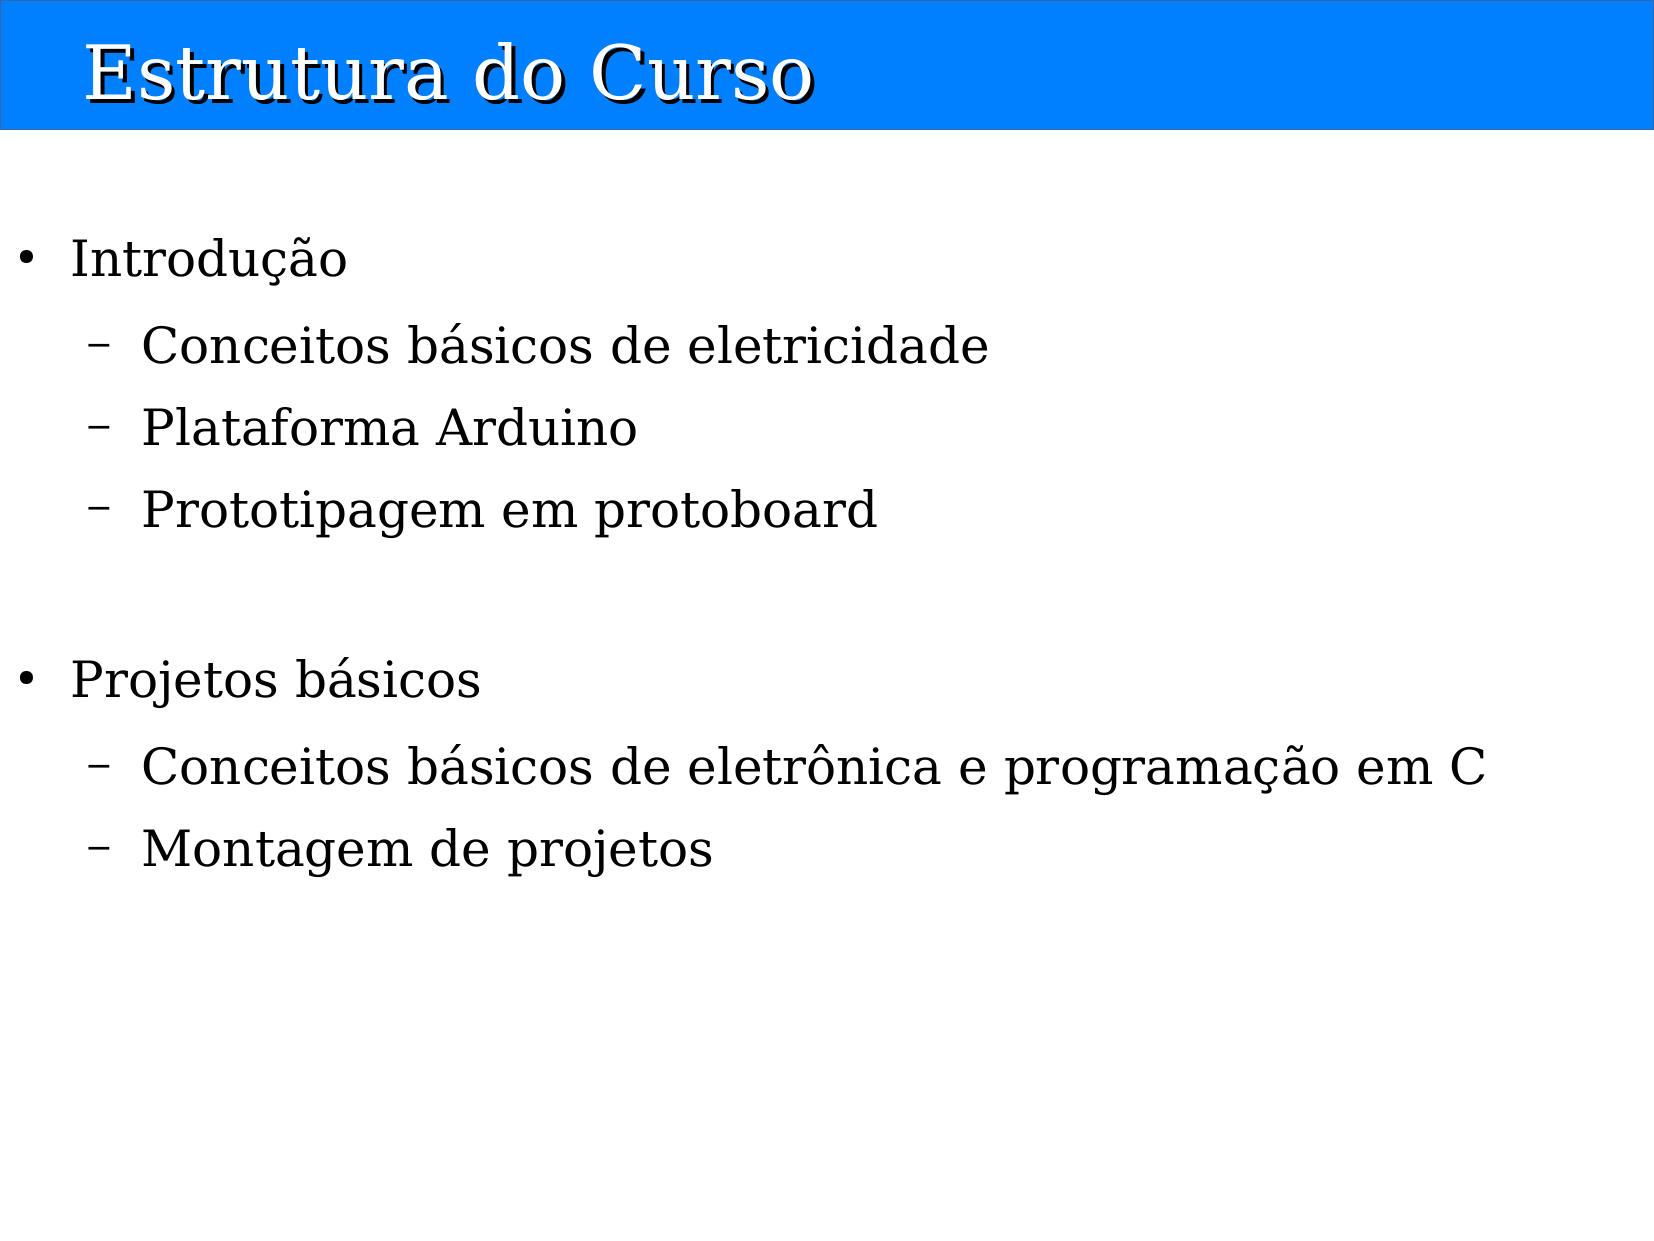

# Estrutura do Curso
Introdução
Conceitos básicos de eletricidade
Plataforma Arduino
Prototipagem em protoboard
Projetos básicos
Conceitos básicos de eletrônica e programação em C
Montagem de projetos